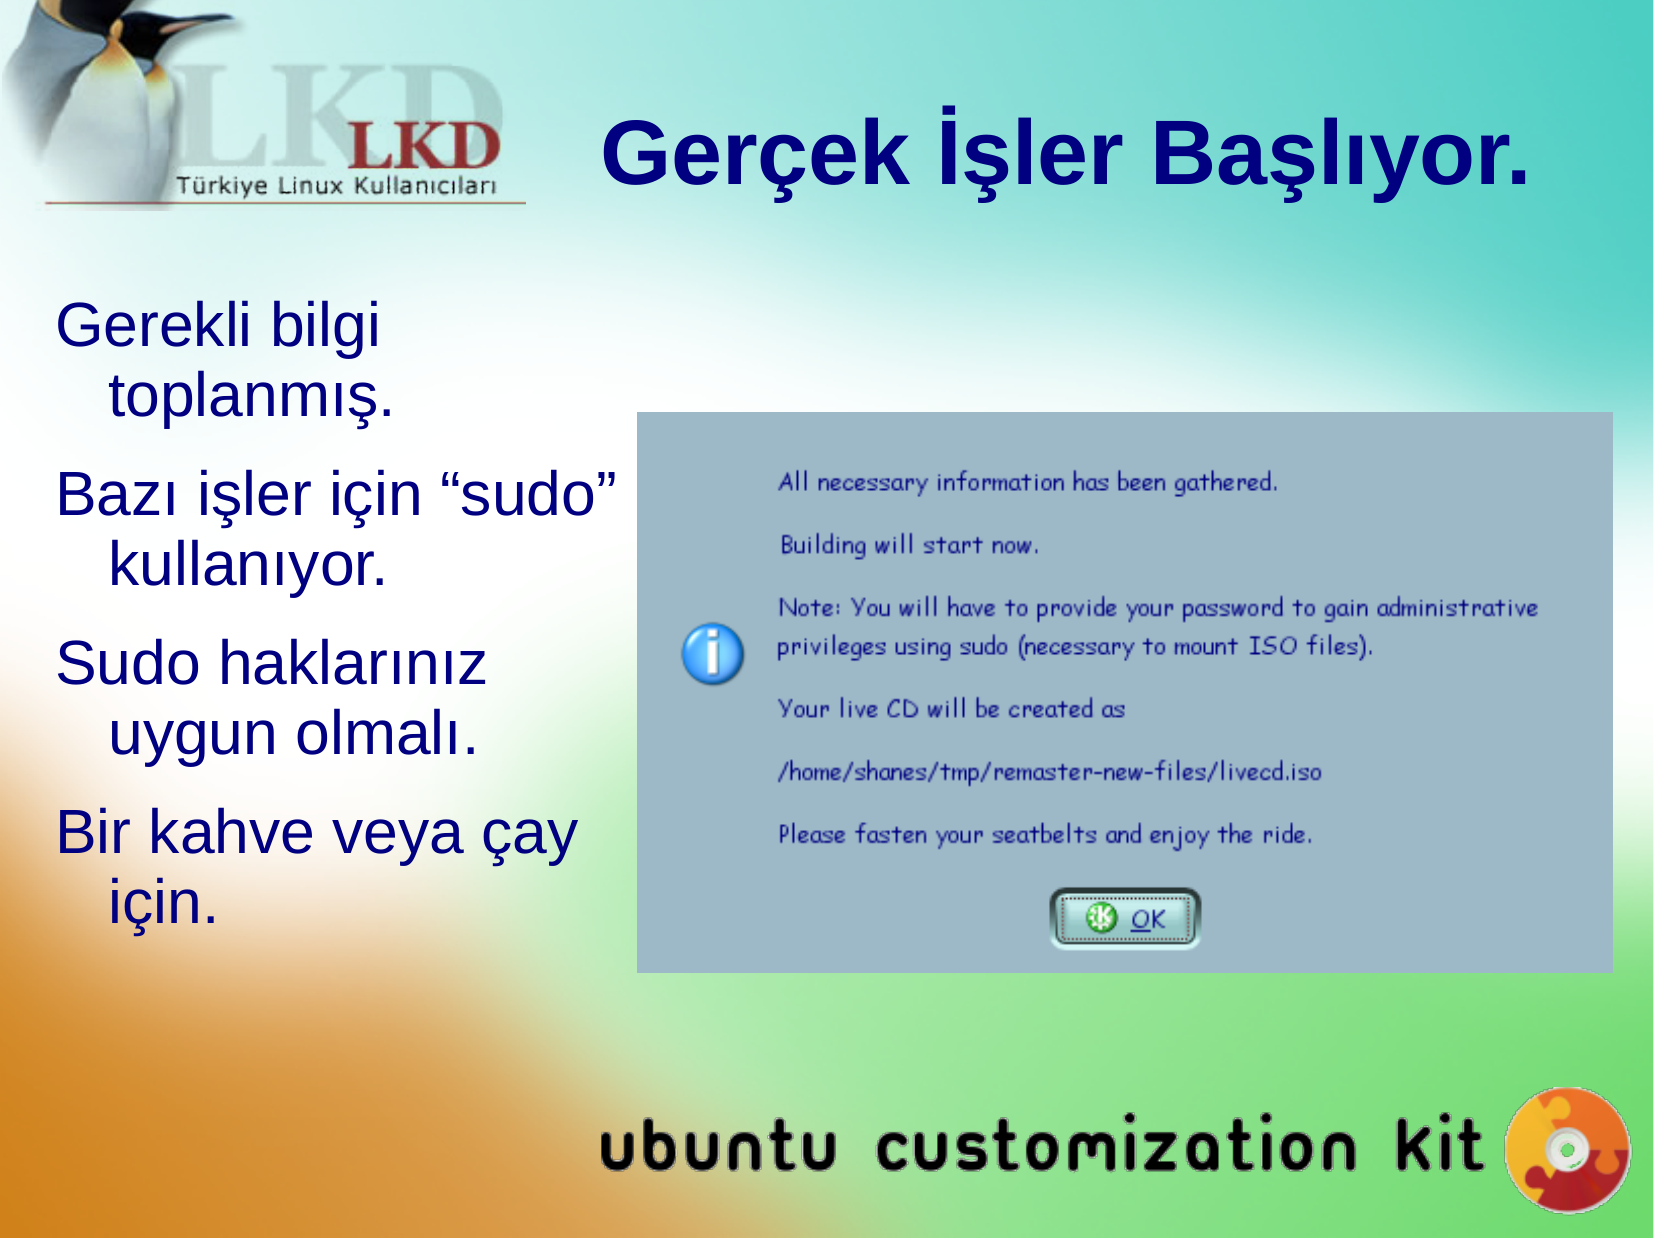

# Gerçek İşler Başlıyor.
Gerekli bilgi toplanmış.
Bazı işler için “sudo” kullanıyor.
Sudo haklarınız uygun olmalı.
Bir kahve veya çay için.